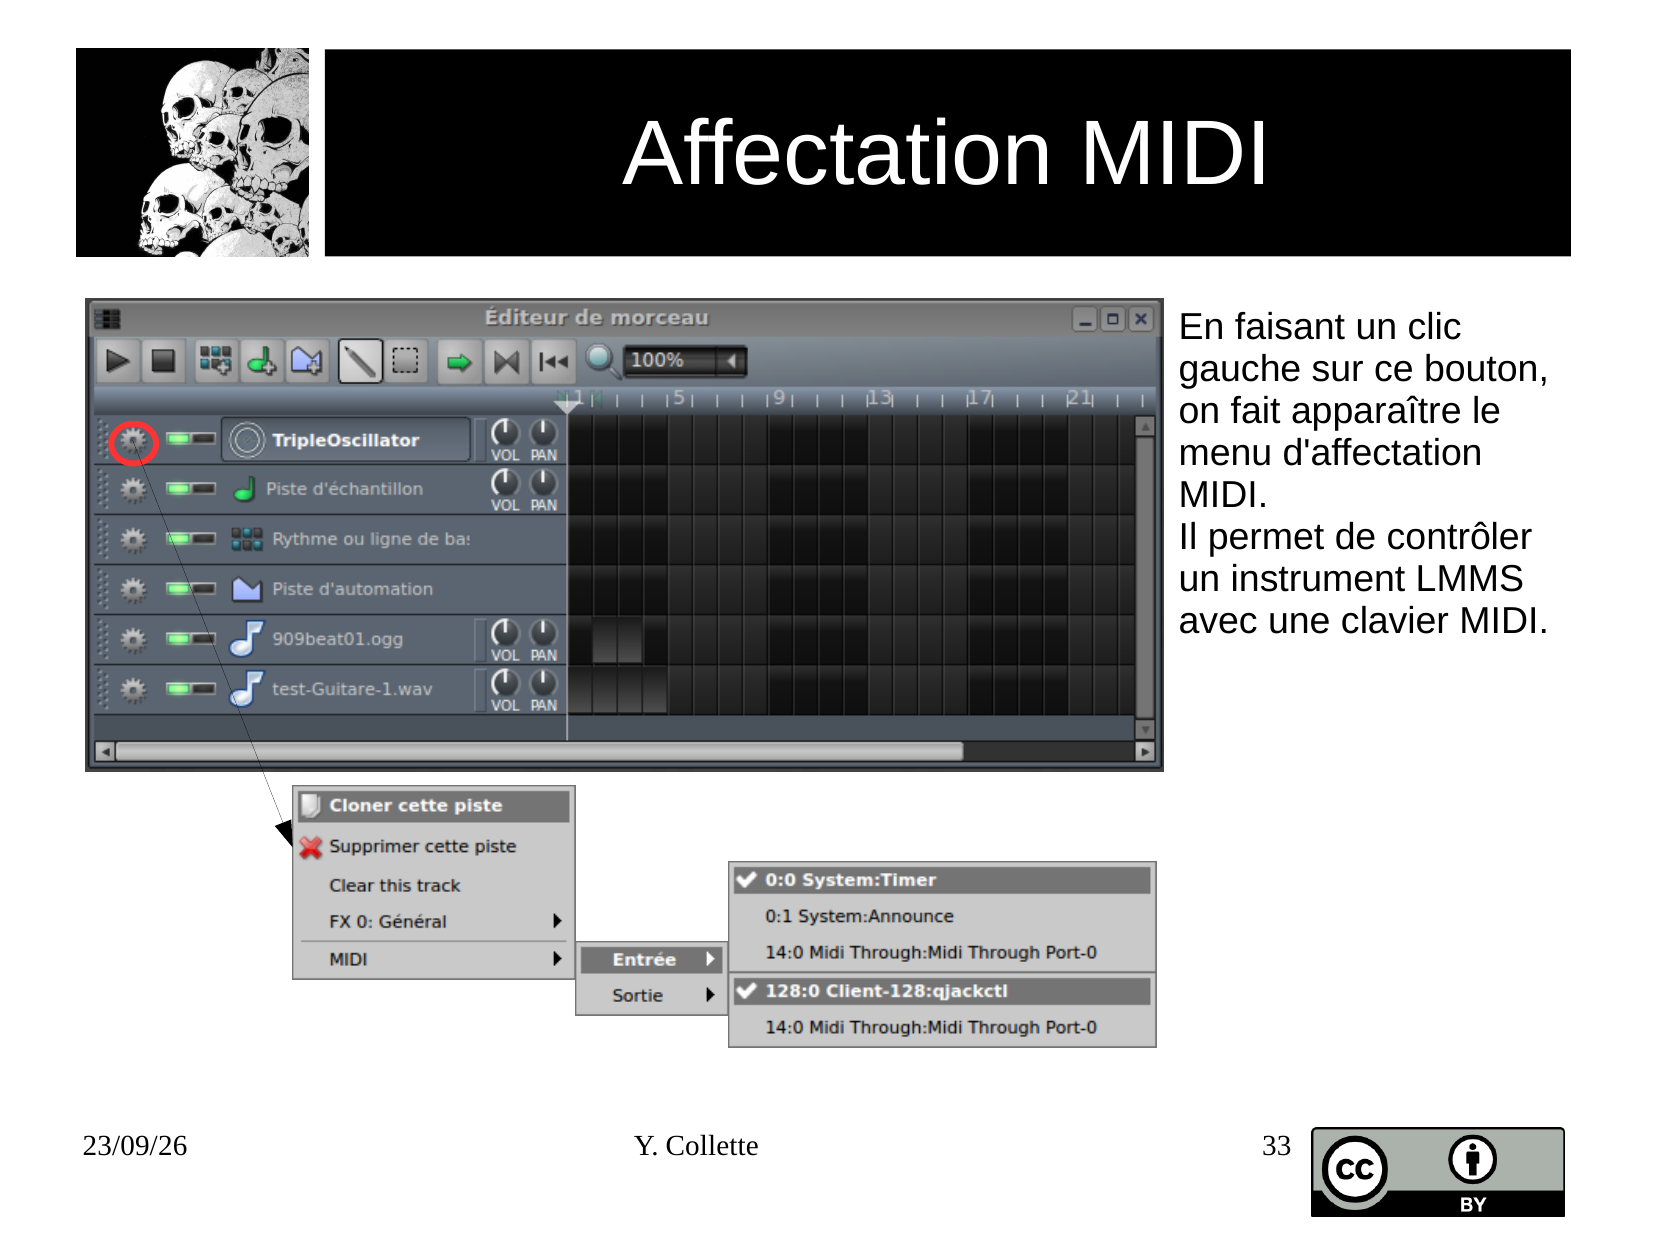

# Affectation MIDI
En faisant un clic gauche sur ce bouton, on fait apparaître le menu d'affectation MIDI.
Il permet de contrôler un instrument LMMS avec une clavier MIDI.
Y. Collette
33